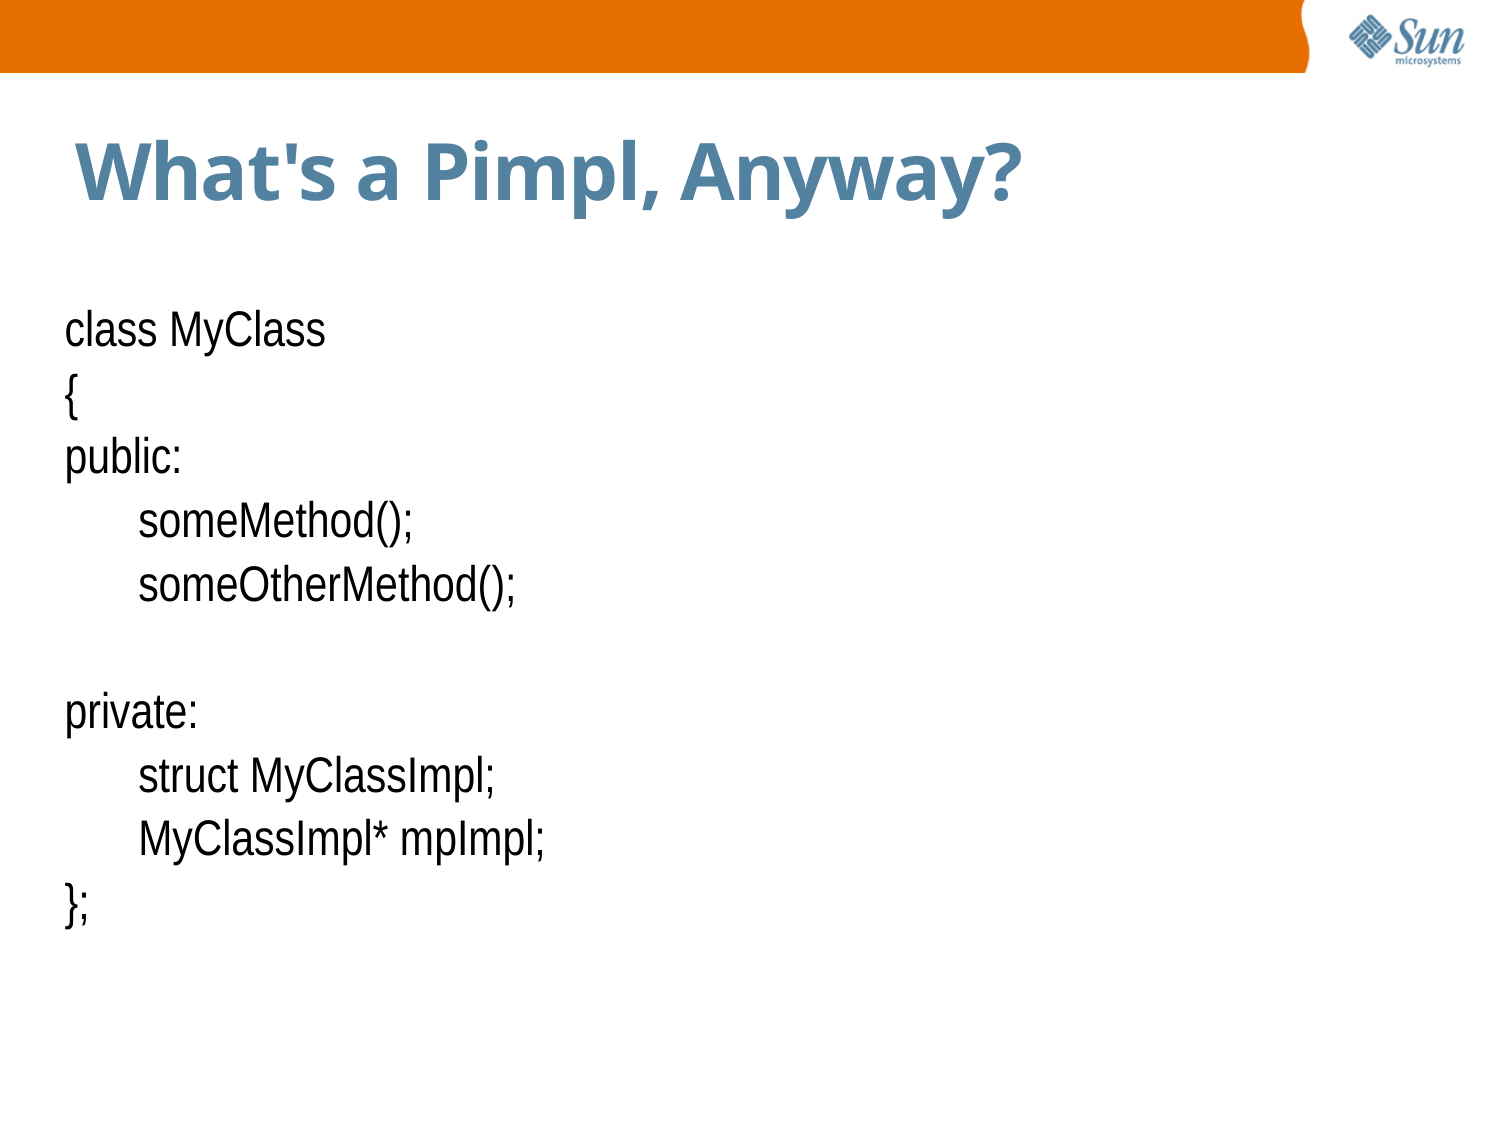

# What's a Pimpl, Anyway?
class MyClass
{
public:
	someMethod();
	someOtherMethod();
private:
	struct MyClassImpl;
	MyClassImpl* mpImpl;
};